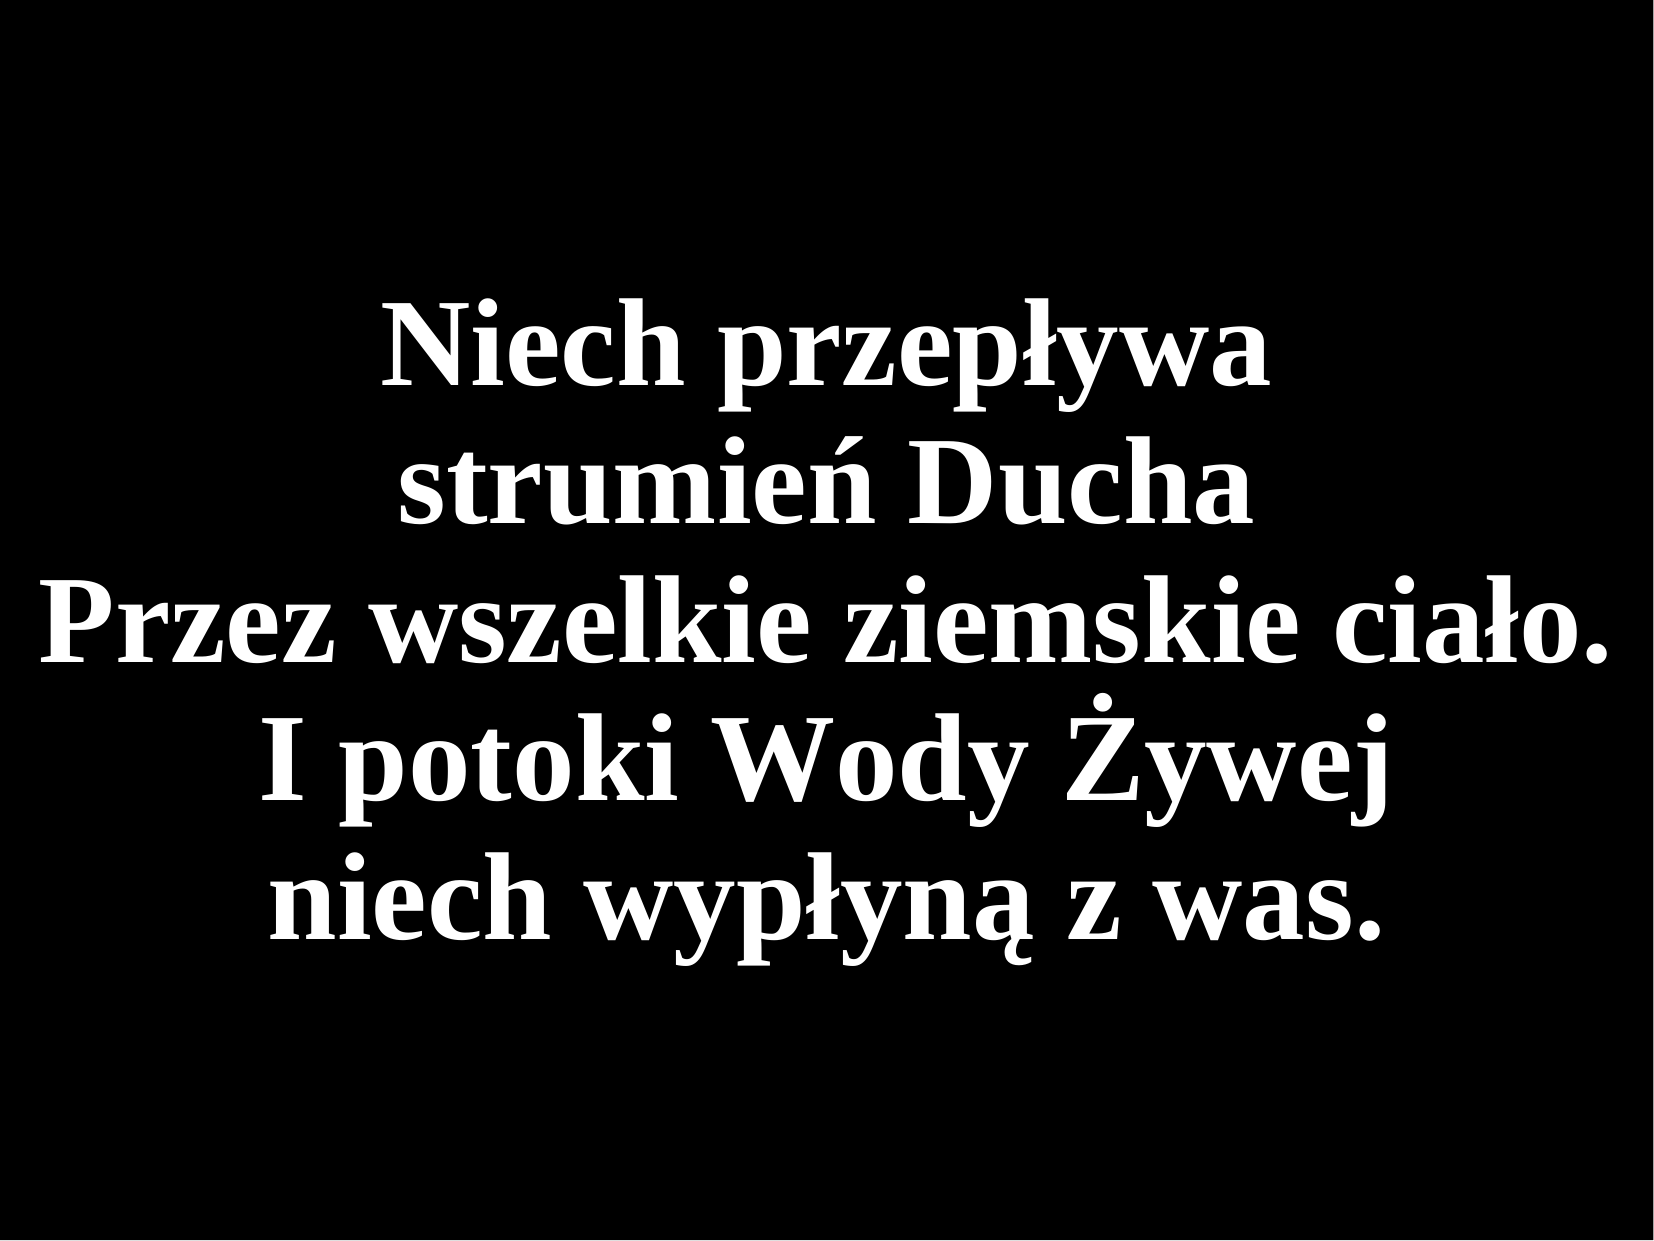

# Niech przepływa strumień Ducha Przez wszelkie ziemskie ciało. I potoki Wody Żywej niech wypłyną z was.